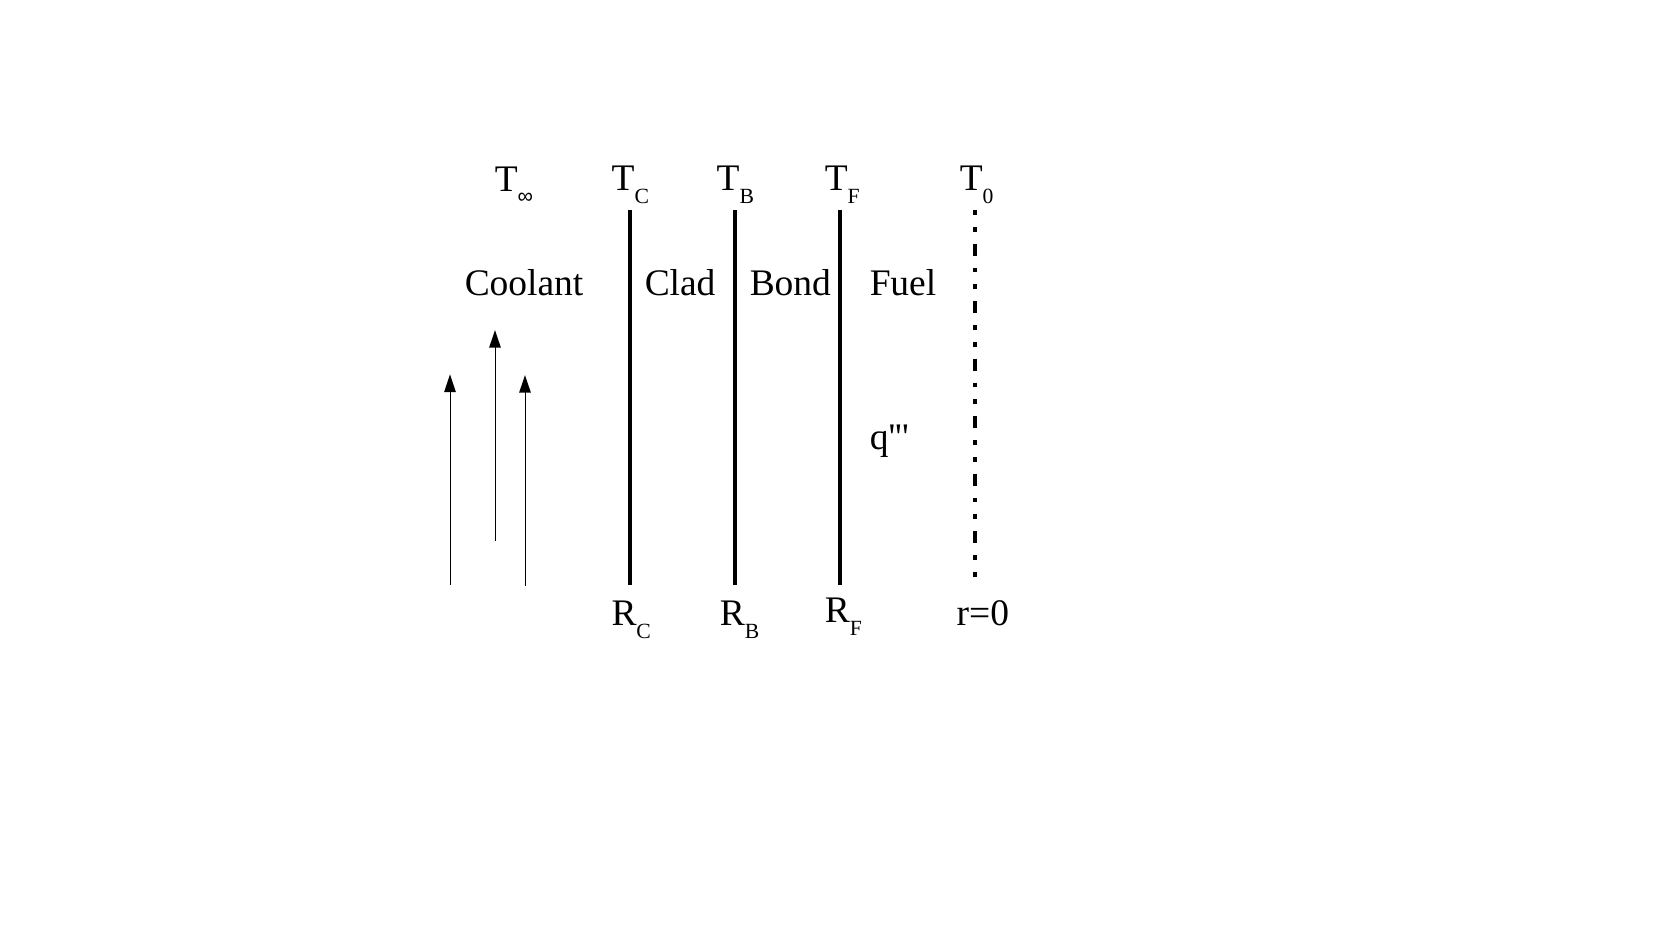

T∞
TC
TB
TF
T0
Coolant
Clad
Bond
Fuel
q'''
RF
RC
RB
r=0